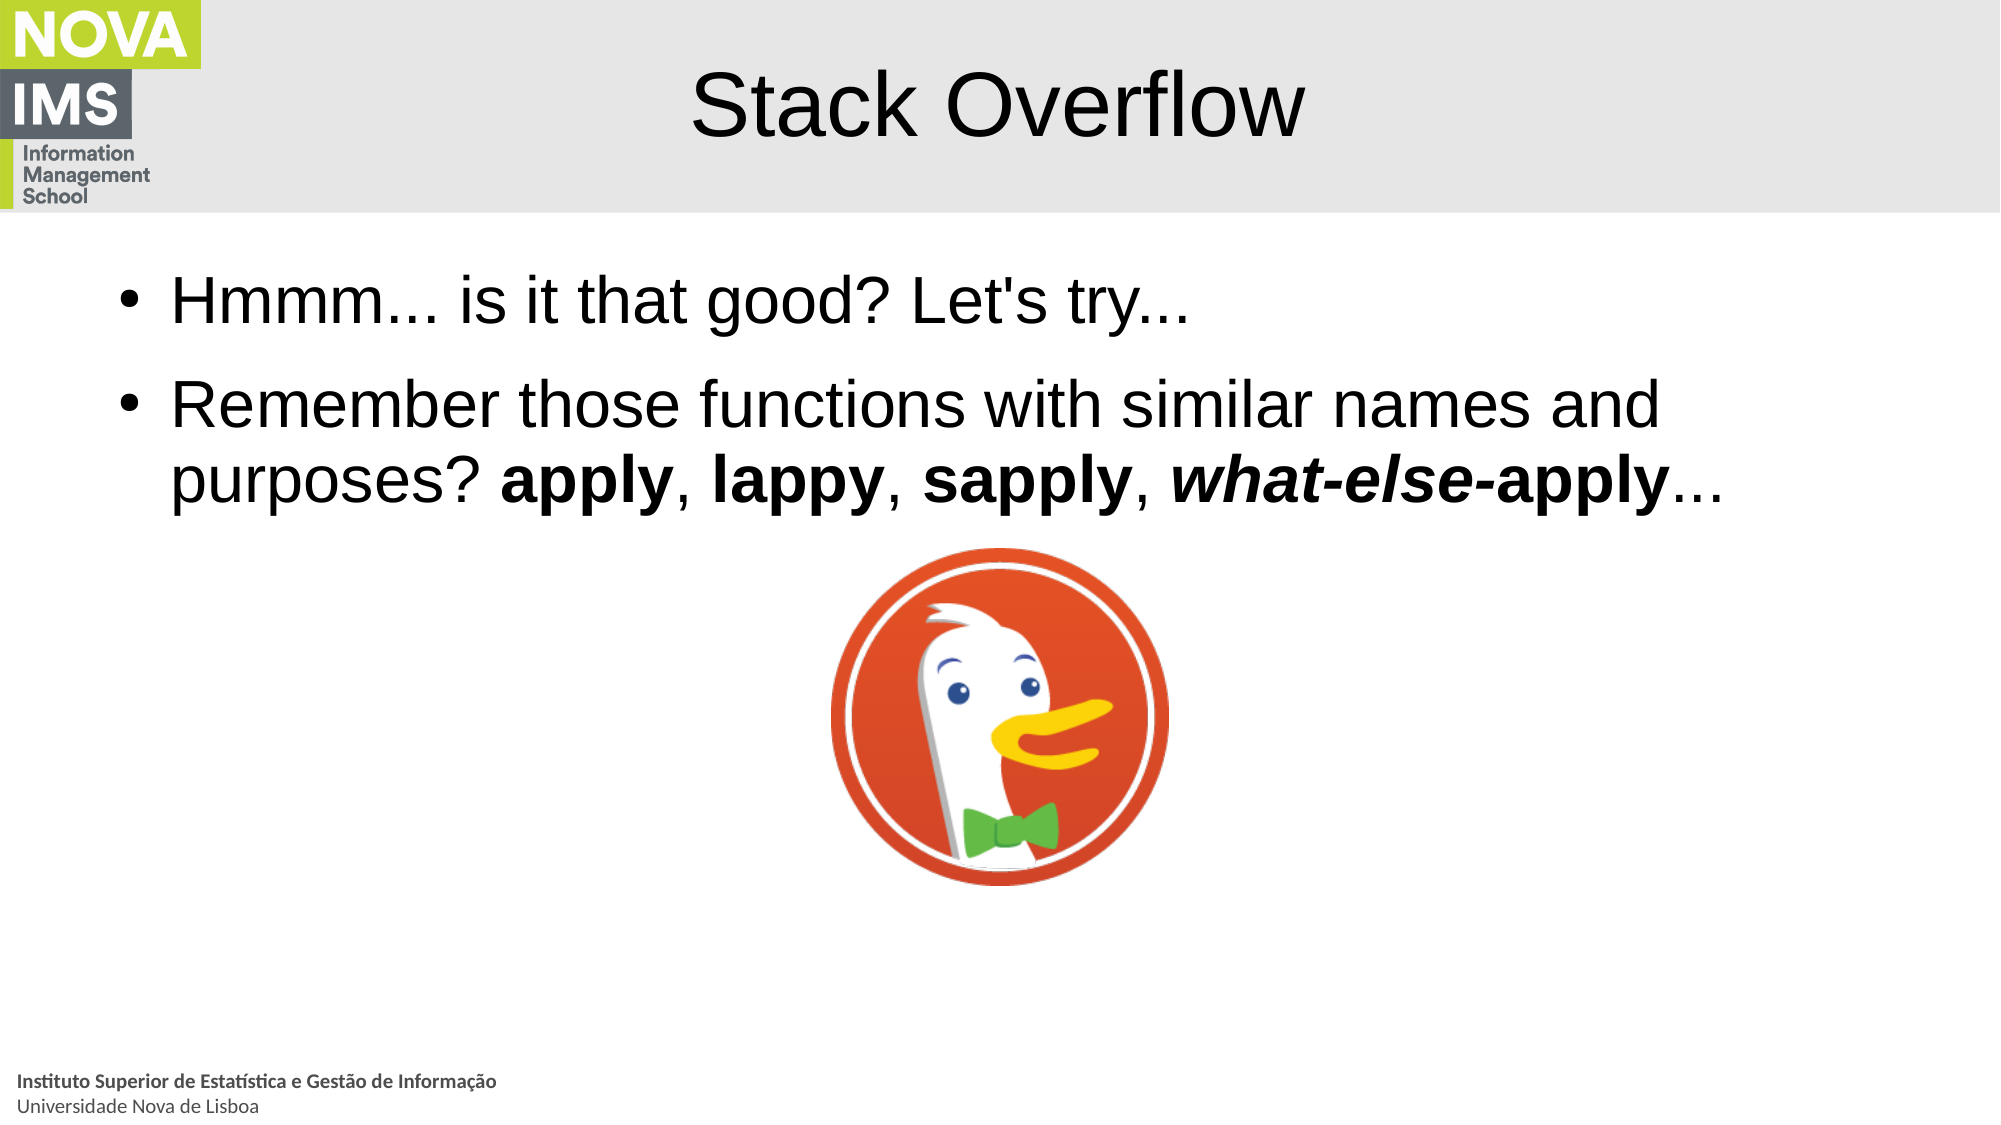

# Stack Overflow
Hmmm... is it that good? Let's try...
Remember those functions with similar names and purposes? apply, lappy, sapply, what-else-apply...